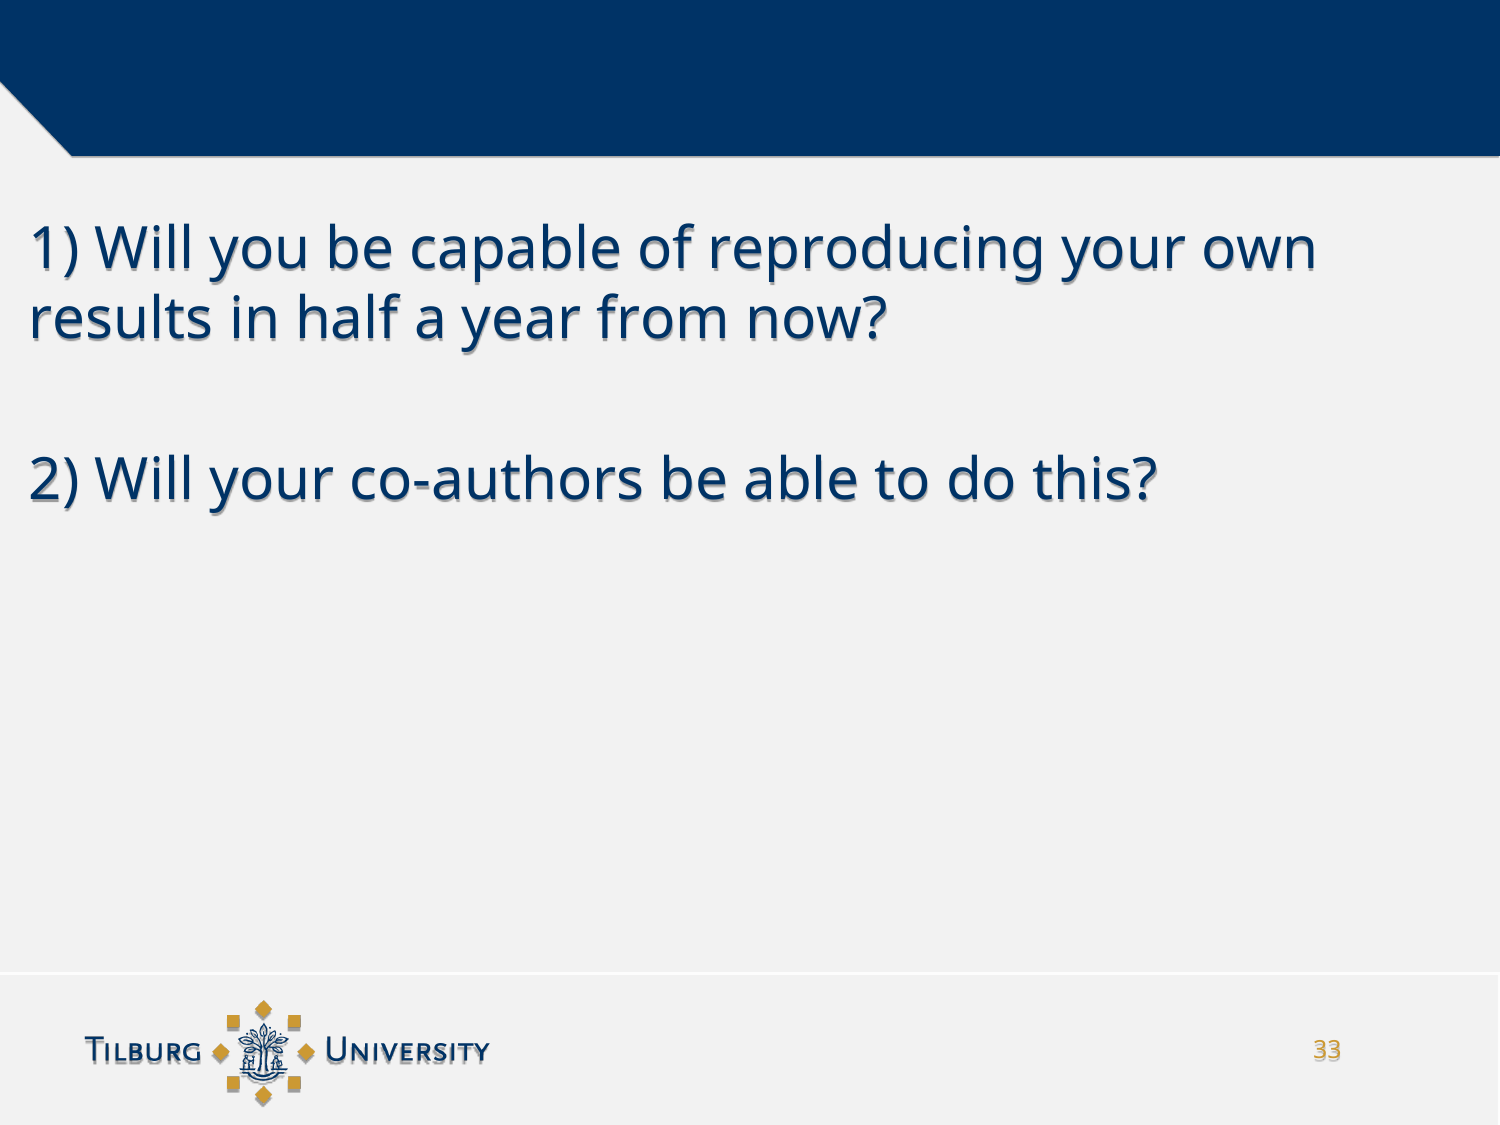

#
1) Will you be capable of reproducing your own results in half a year from now?
2) Will your co-authors be able to do this?